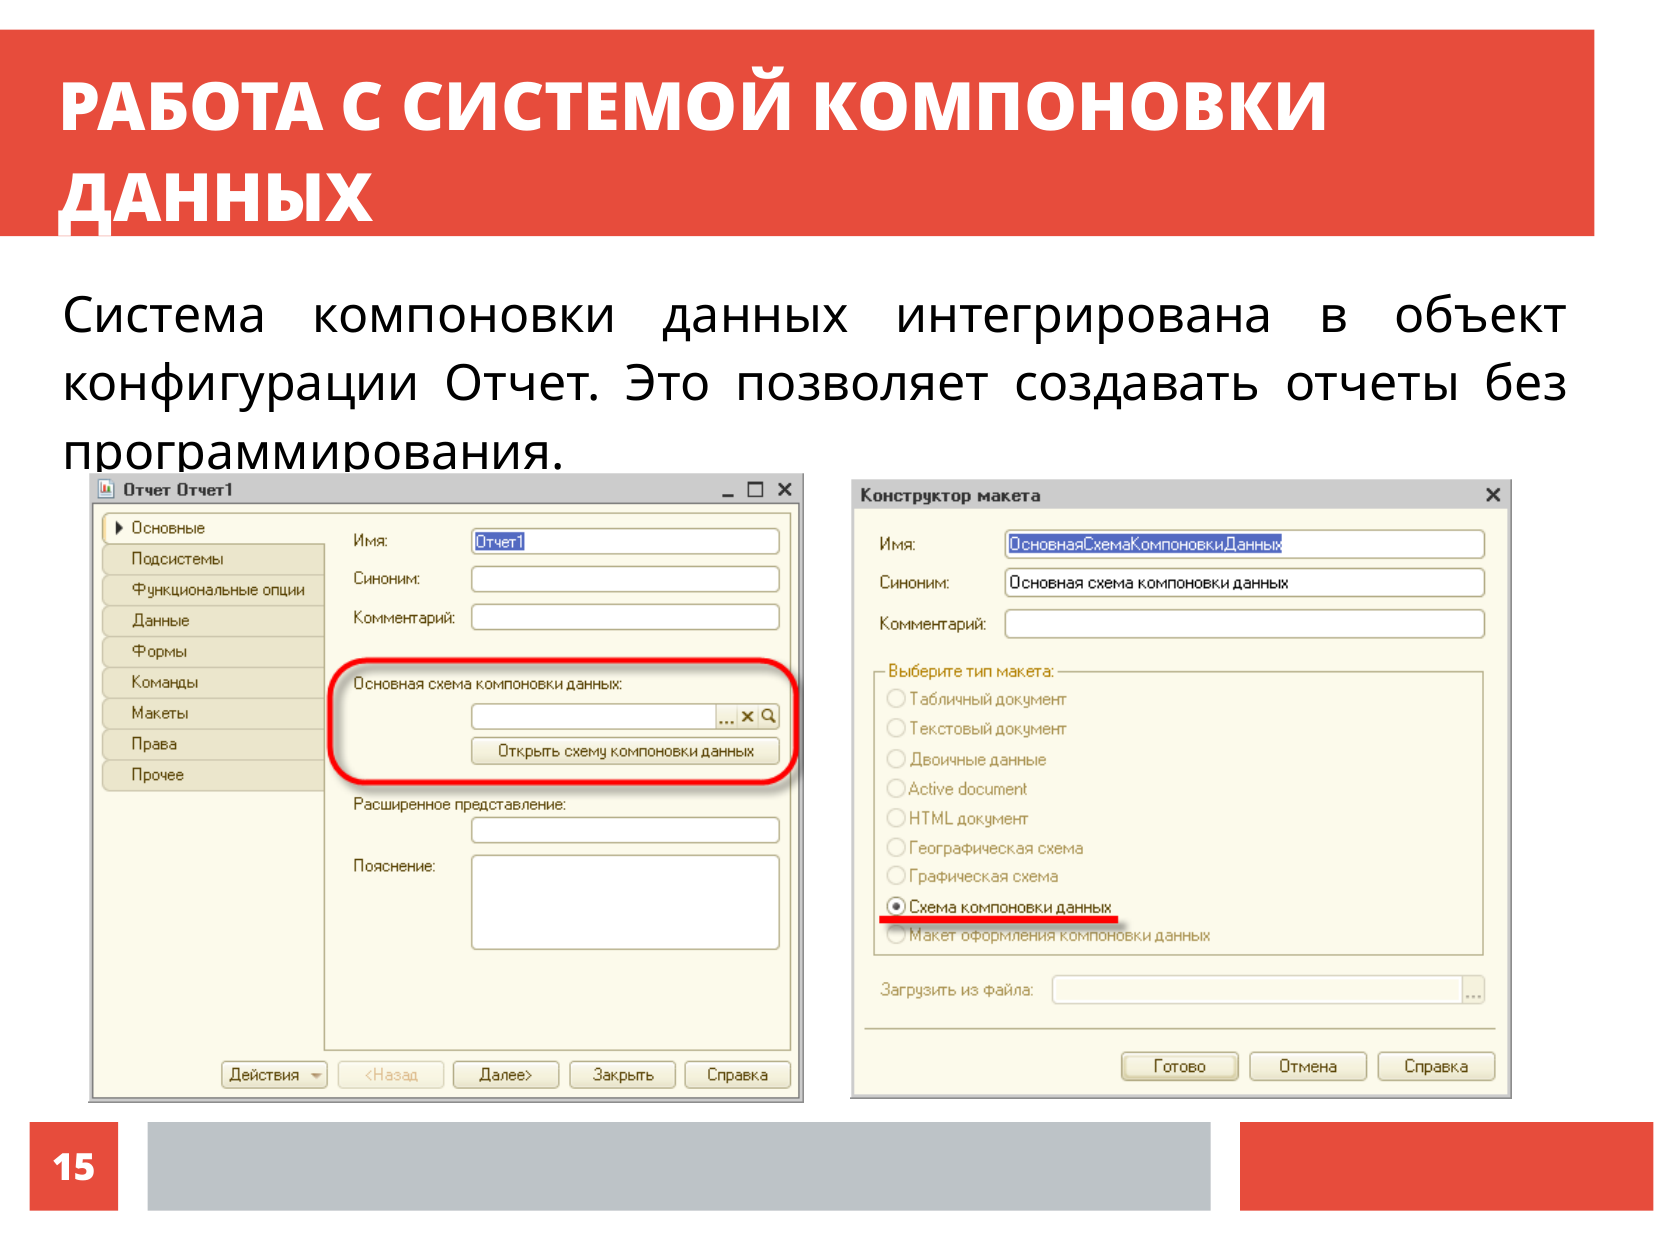

# РАБОТА С СИСТЕМОЙ КОМПОНОВКИ ДАННЫХ
Система компоновки данных интегрирована в объект конфигурации Отчет. Это позволяет создавать отчеты без программирования.
15